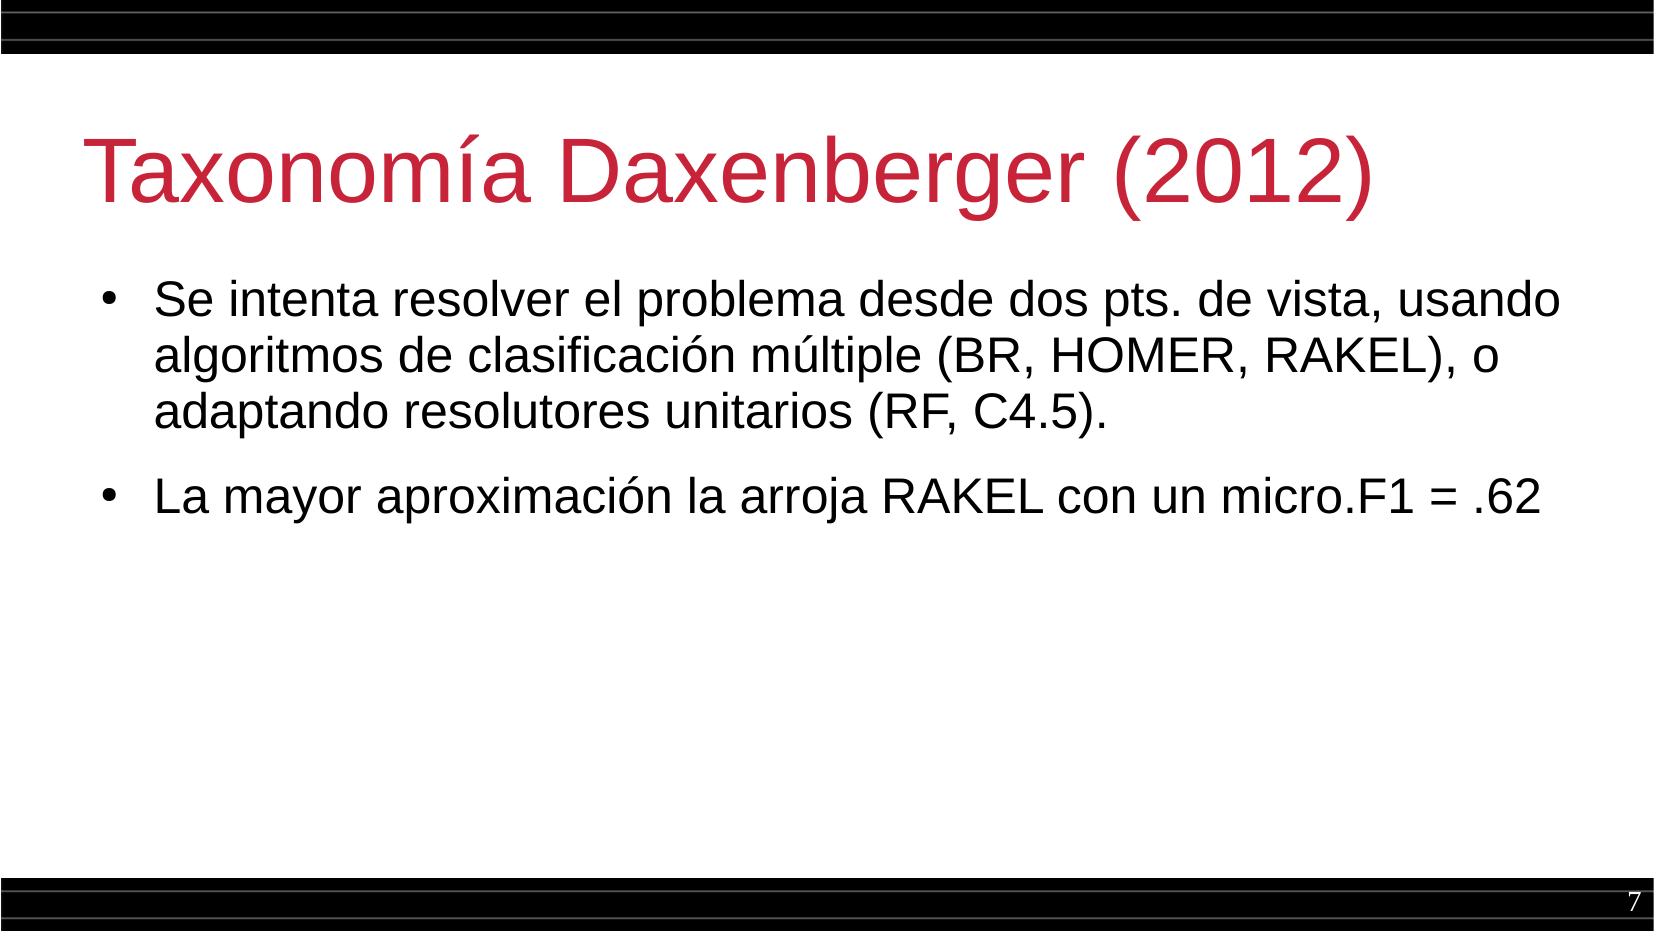

# Taxonomía Daxenberger (2012)
Se intenta resolver el problema desde dos pts. de vista, usando algoritmos de clasificación múltiple (BR, HOMER, RAKEL), o adaptando resolutores unitarios (RF, C4.5).
La mayor aproximación la arroja RAKEL con un micro.F1 = .62